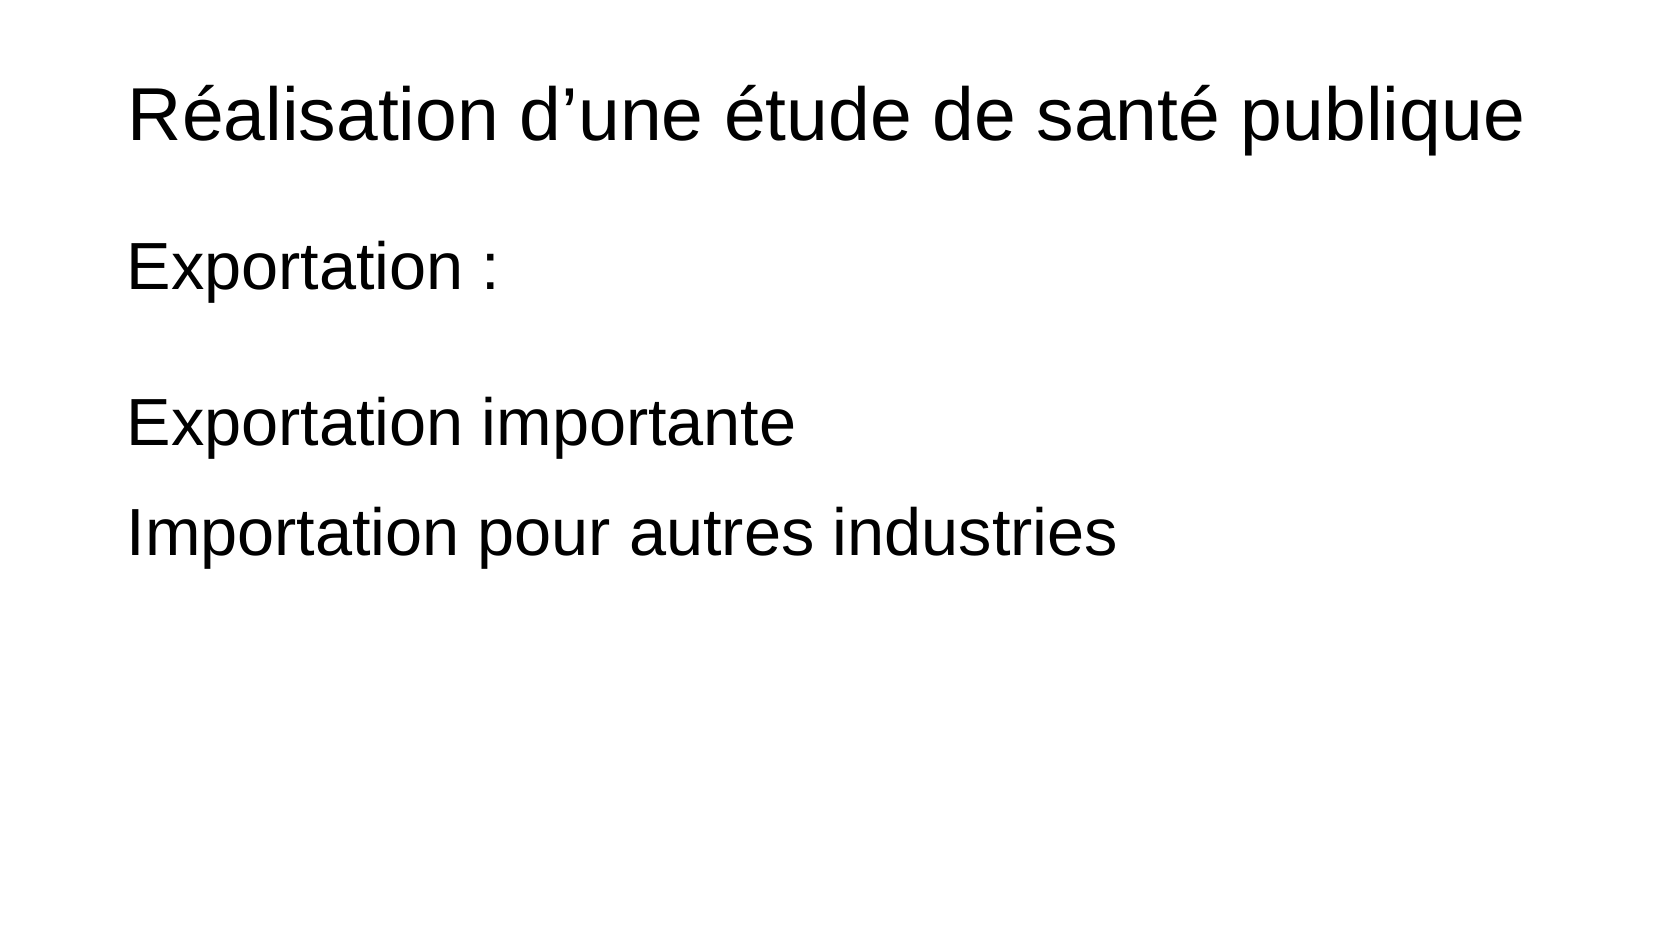

# Réalisation d’une étude de santé publique
Exportation :
Exportation importante
Importation pour autres industries